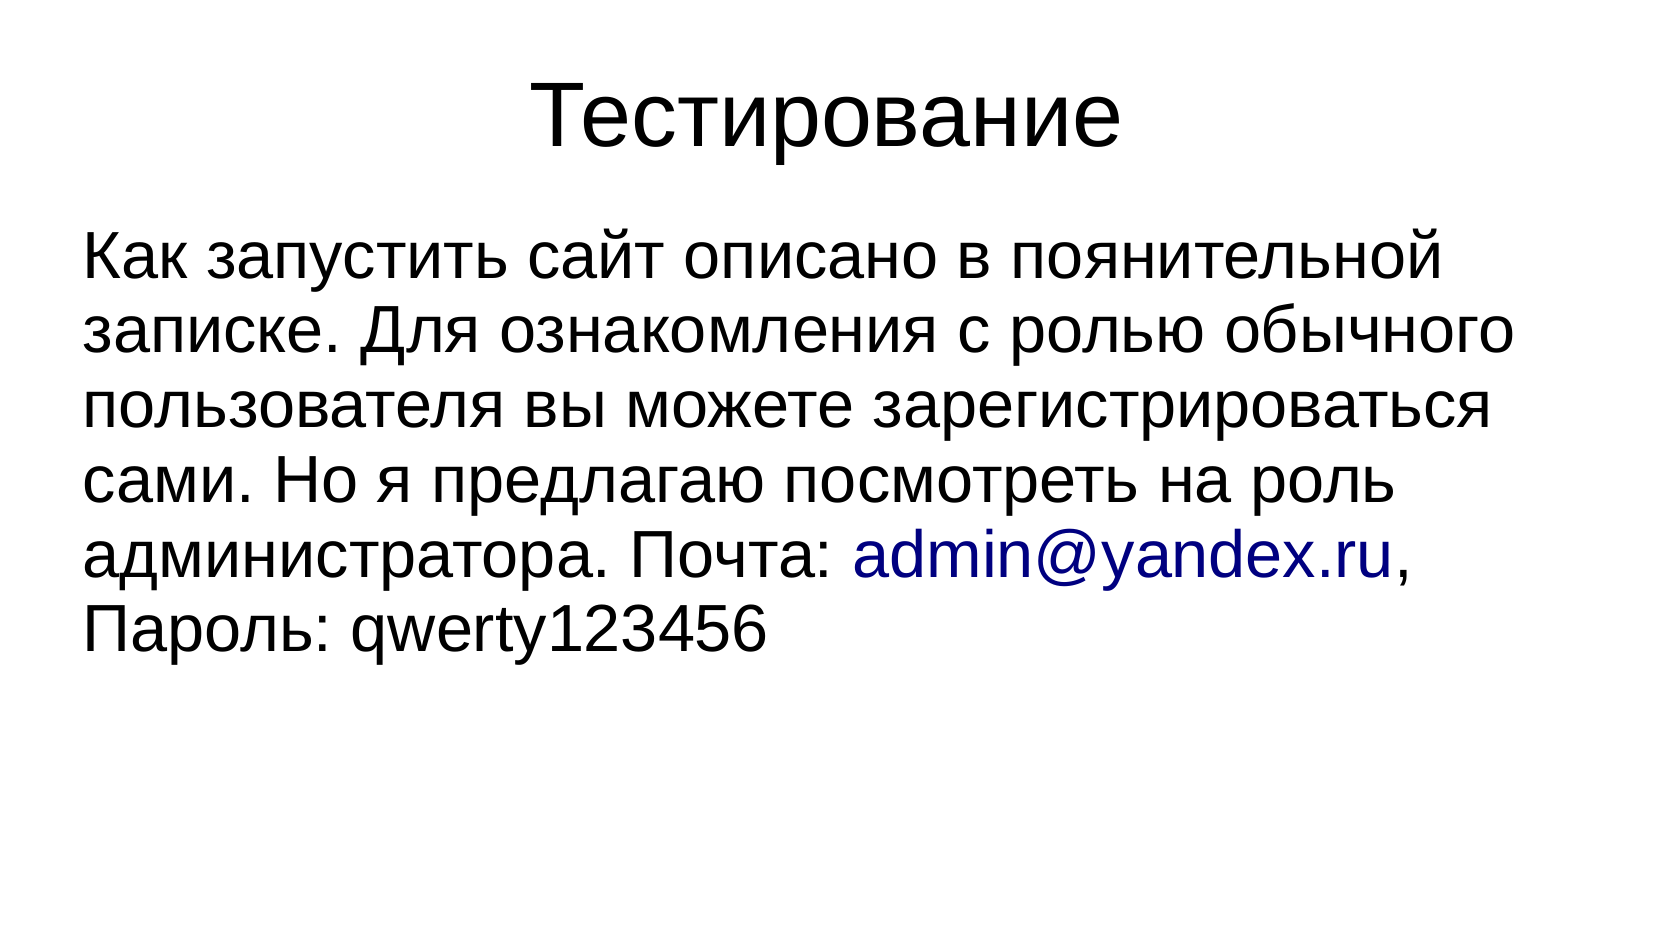

# Тестирование
Как запустить сайт описано в поянительной записке. Для ознакомления с ролью обычного пользователя вы можете зарегистрироваться сами. Но я предлагаю посмотреть на роль администратора. Почта: admin@yandex.ru, Пароль: qwerty123456